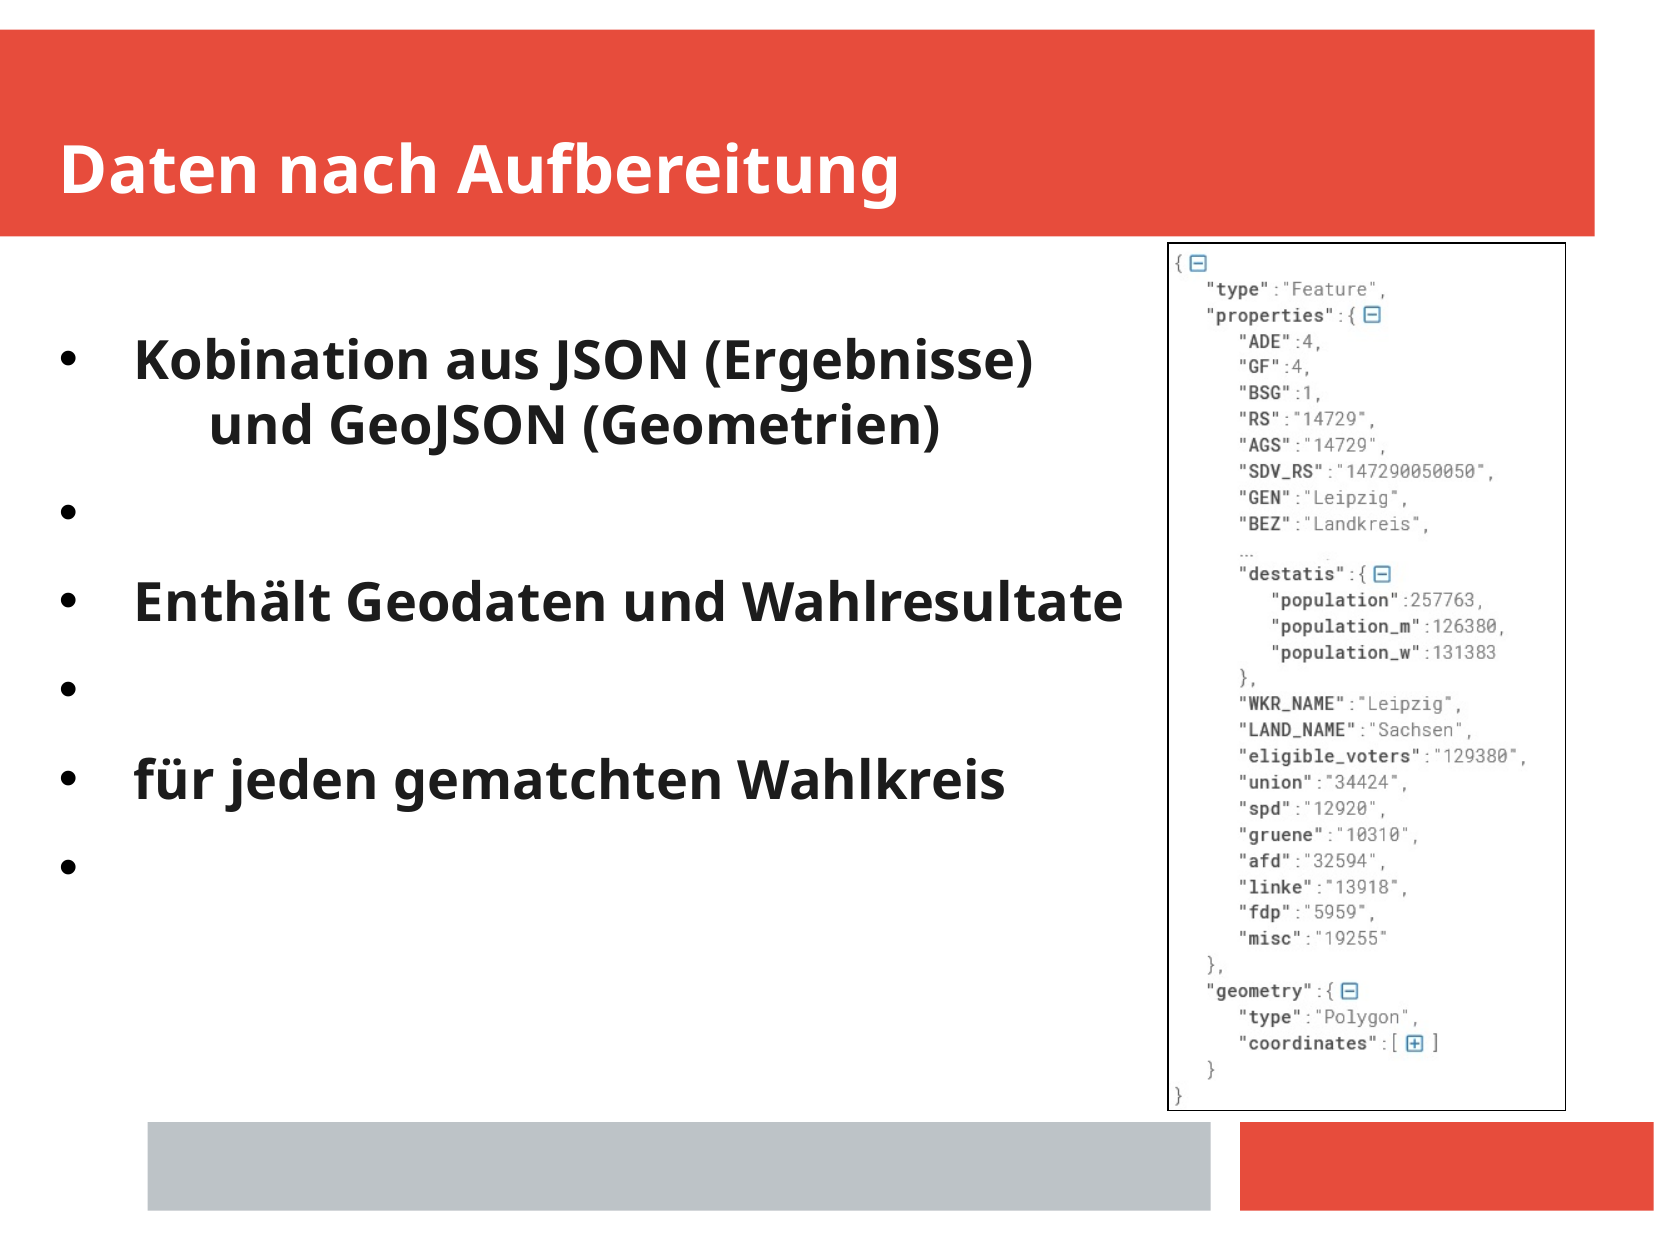

# Daten nach Aufbereitung
Kobination aus JSON (Ergebnisse) und GeoJSON (Geometrien)
Enthält Geodaten und Wahlresultate
für jeden gematchten Wahlkreis